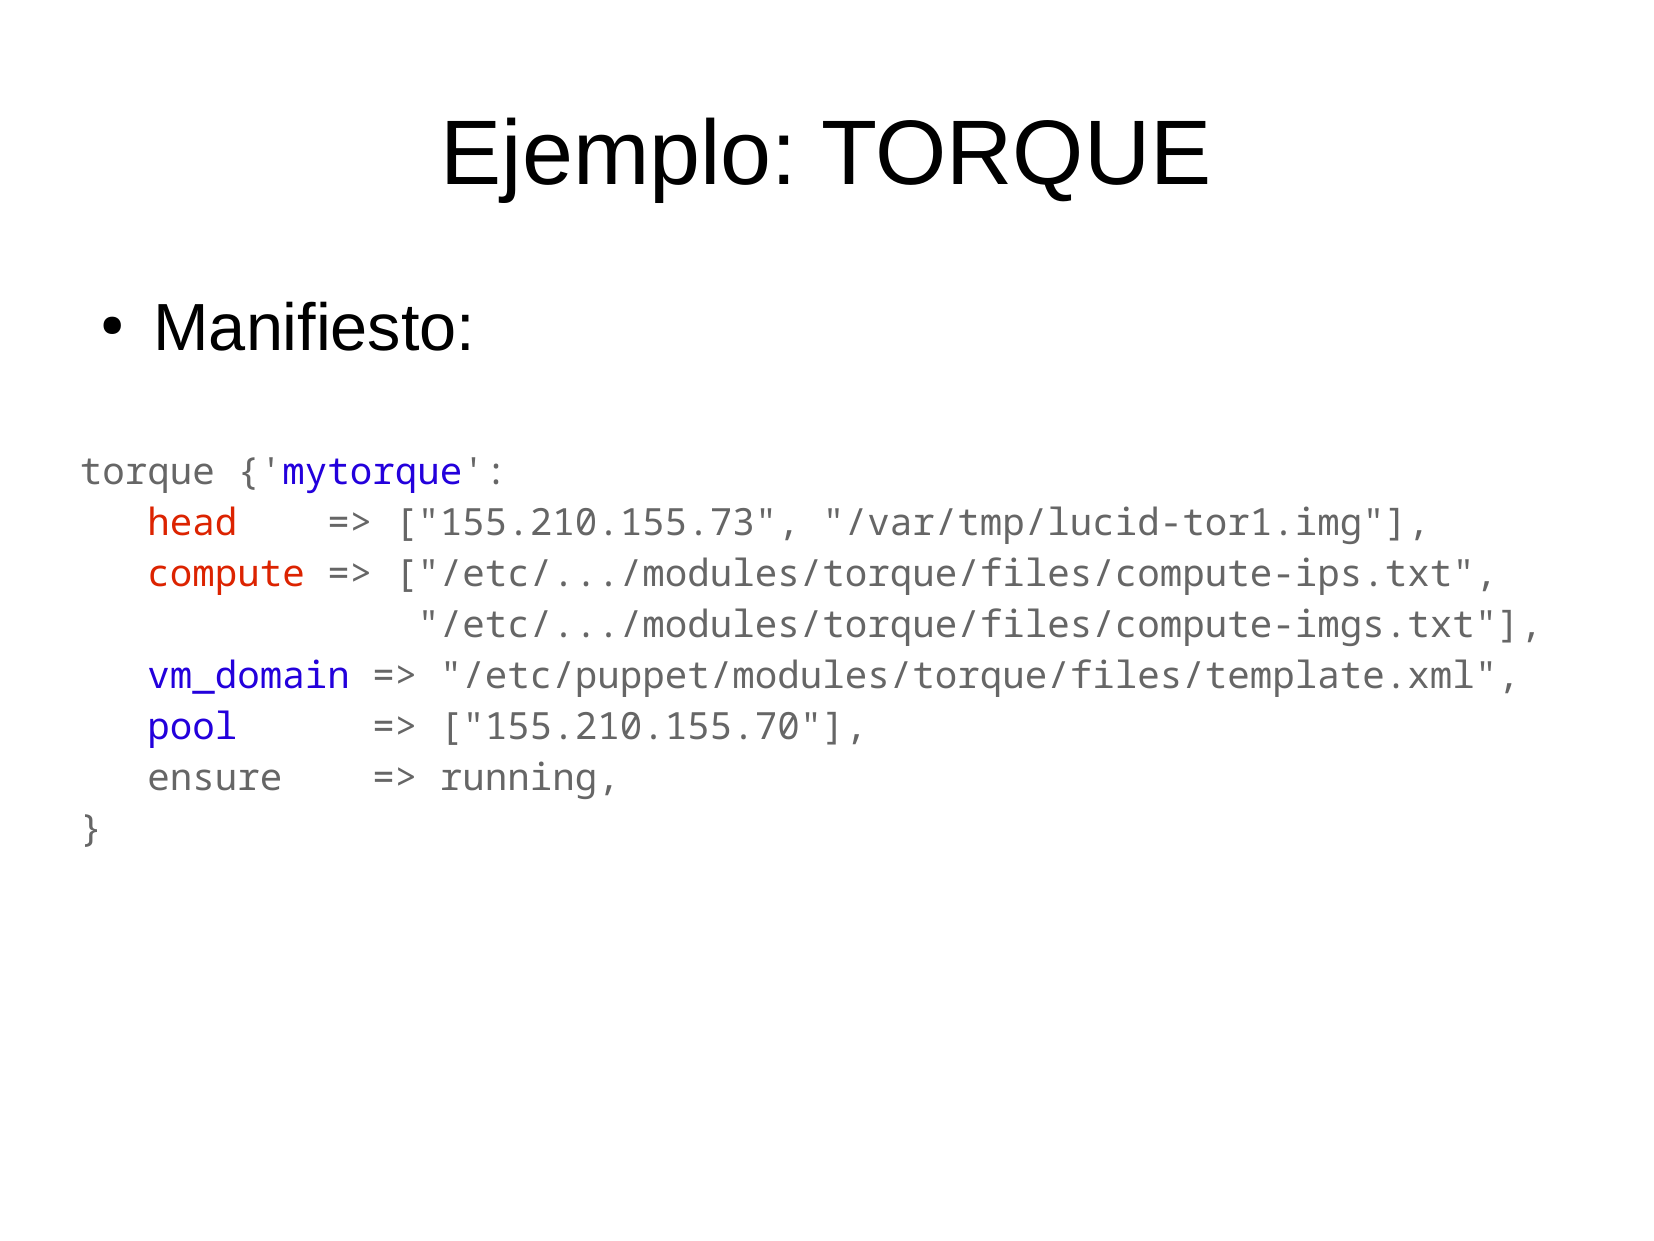

# Ejemplo: TORQUE
Manifiesto:
torque {'mytorque':
 head => ["155.210.155.73", "/var/tmp/lucid-tor1.img"],
 compute => ["/etc/.../modules/torque/files/compute-ips.txt",
 "/etc/.../modules/torque/files/compute-imgs.txt"],
 vm_domain => "/etc/puppet/modules/torque/files/template.xml",
 pool => ["155.210.155.70"],
 ensure => running,
}